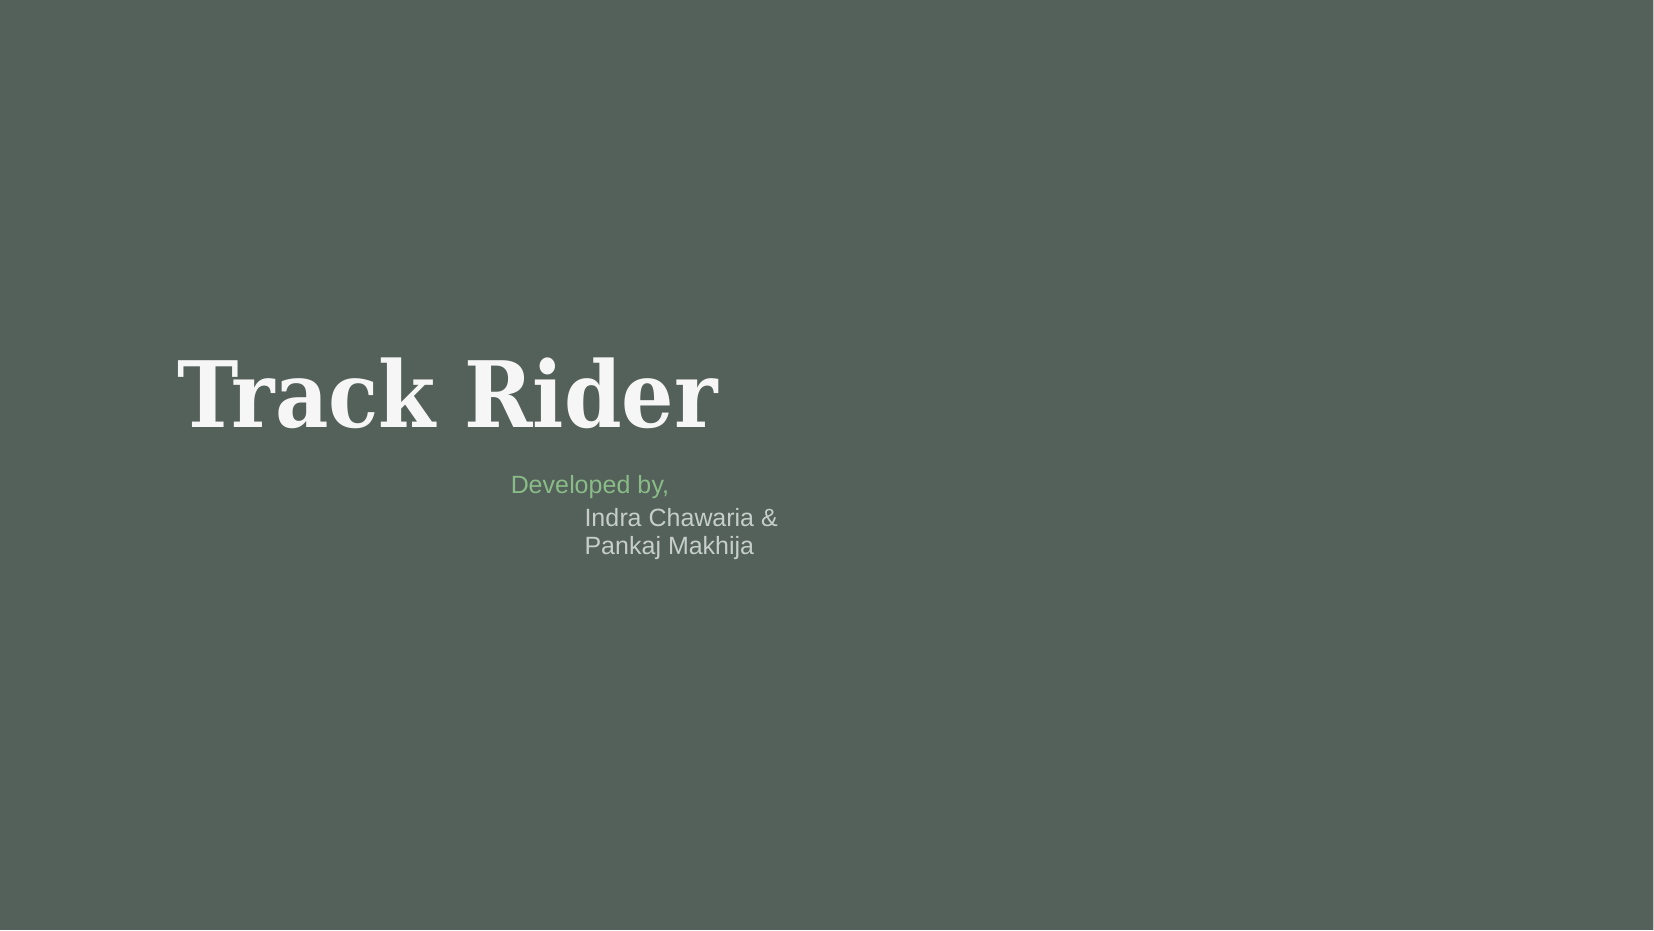

# Track Rider
Developed by,
	Indra Chawaria &
	Pankaj Makhija